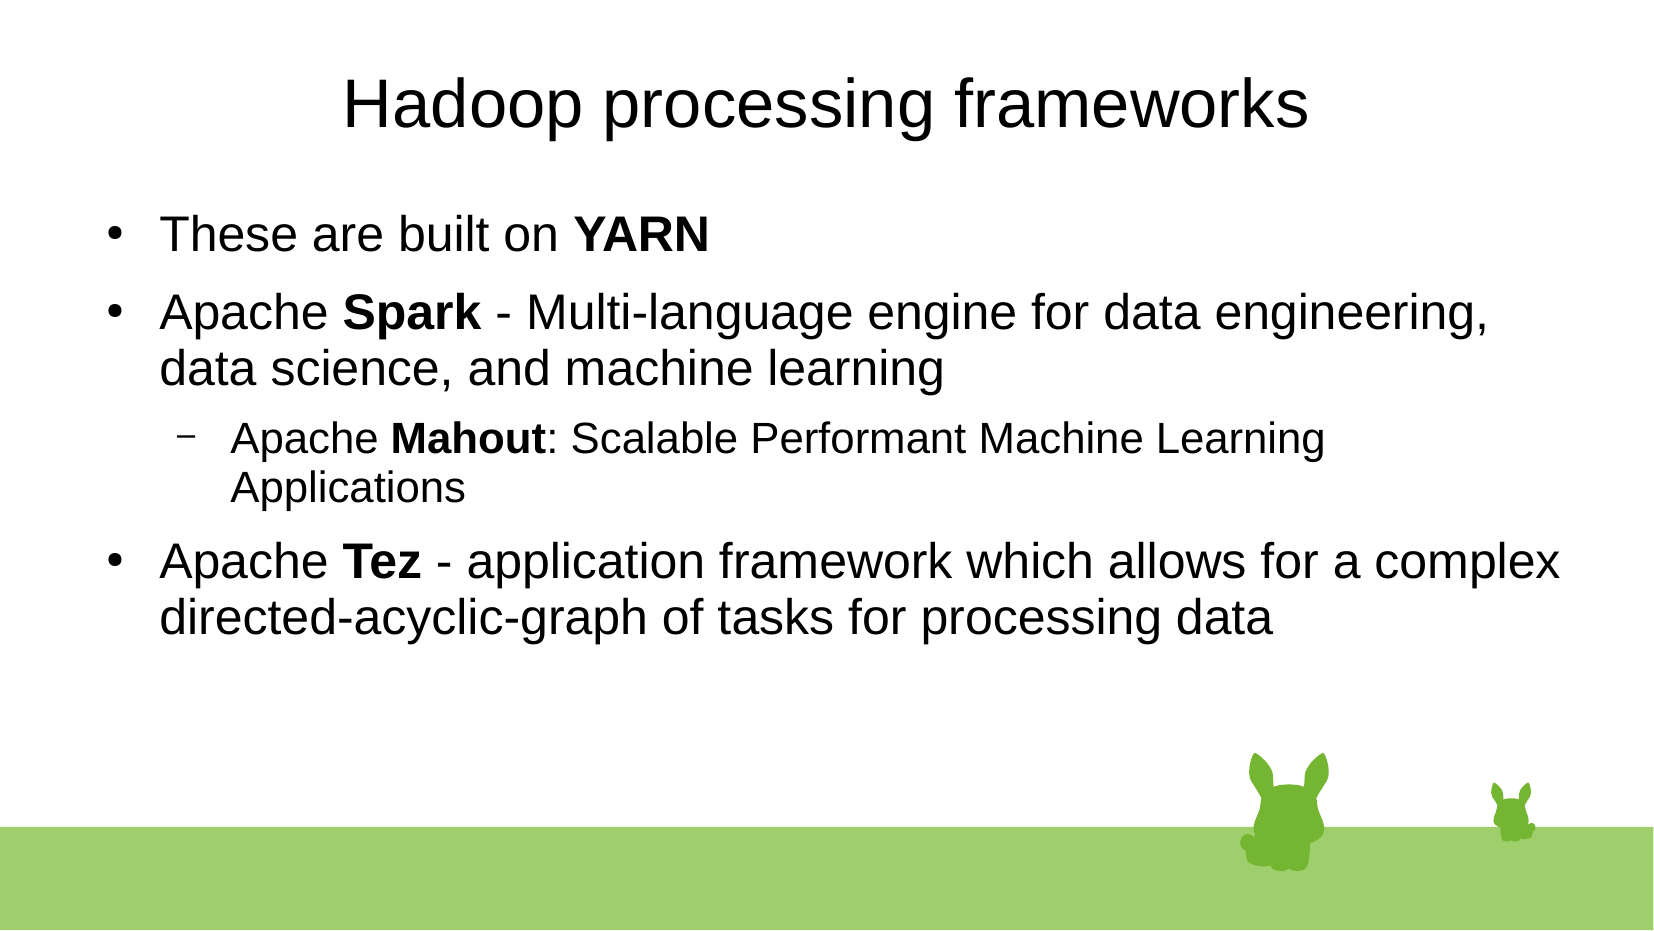

# Hadoop processing frameworks
These are built on YARN
Apache Spark - Multi-language engine for data engineering, data science, and machine learning
Apache Mahout: Scalable Performant Machine Learning Applications
Apache Tez - application framework which allows for a complex directed-acyclic-graph of tasks for processing data